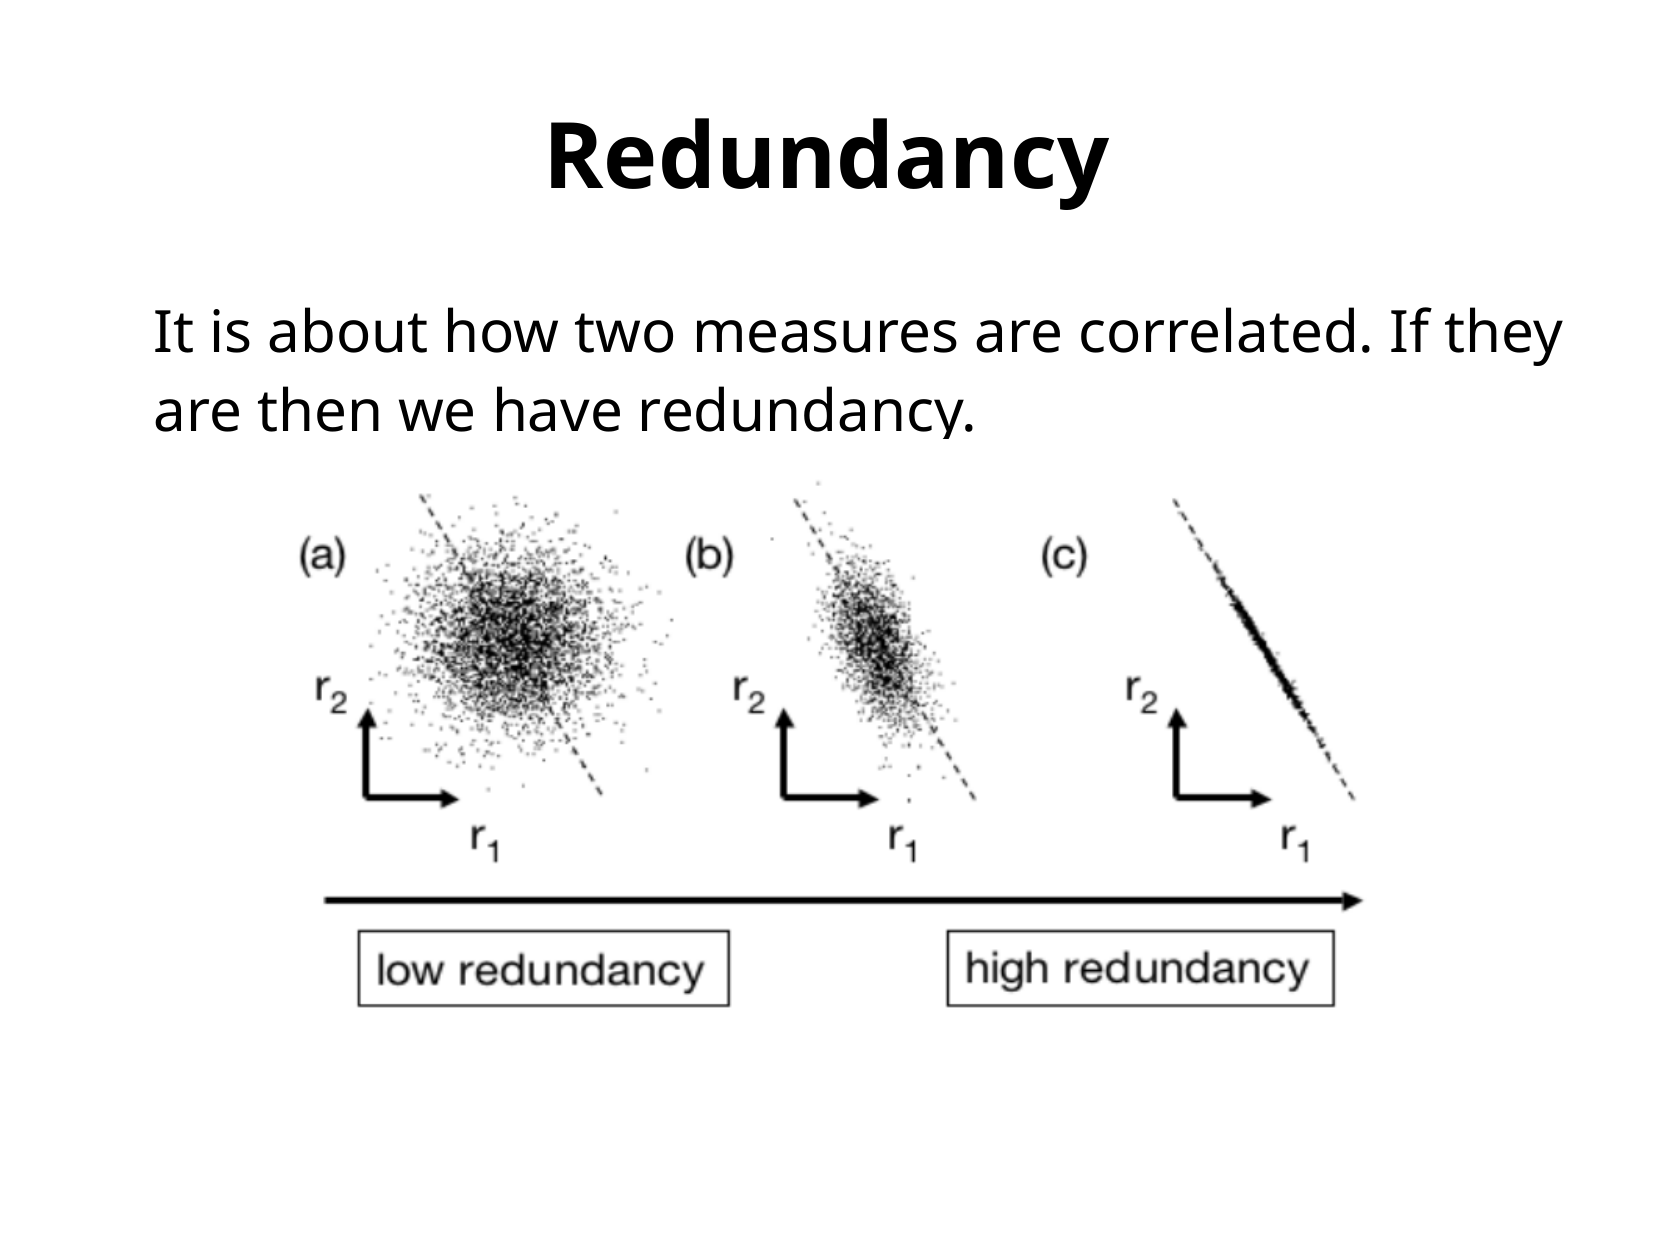

# Redundancy
It is about how two measures are correlated. If they are then we have redundancy.